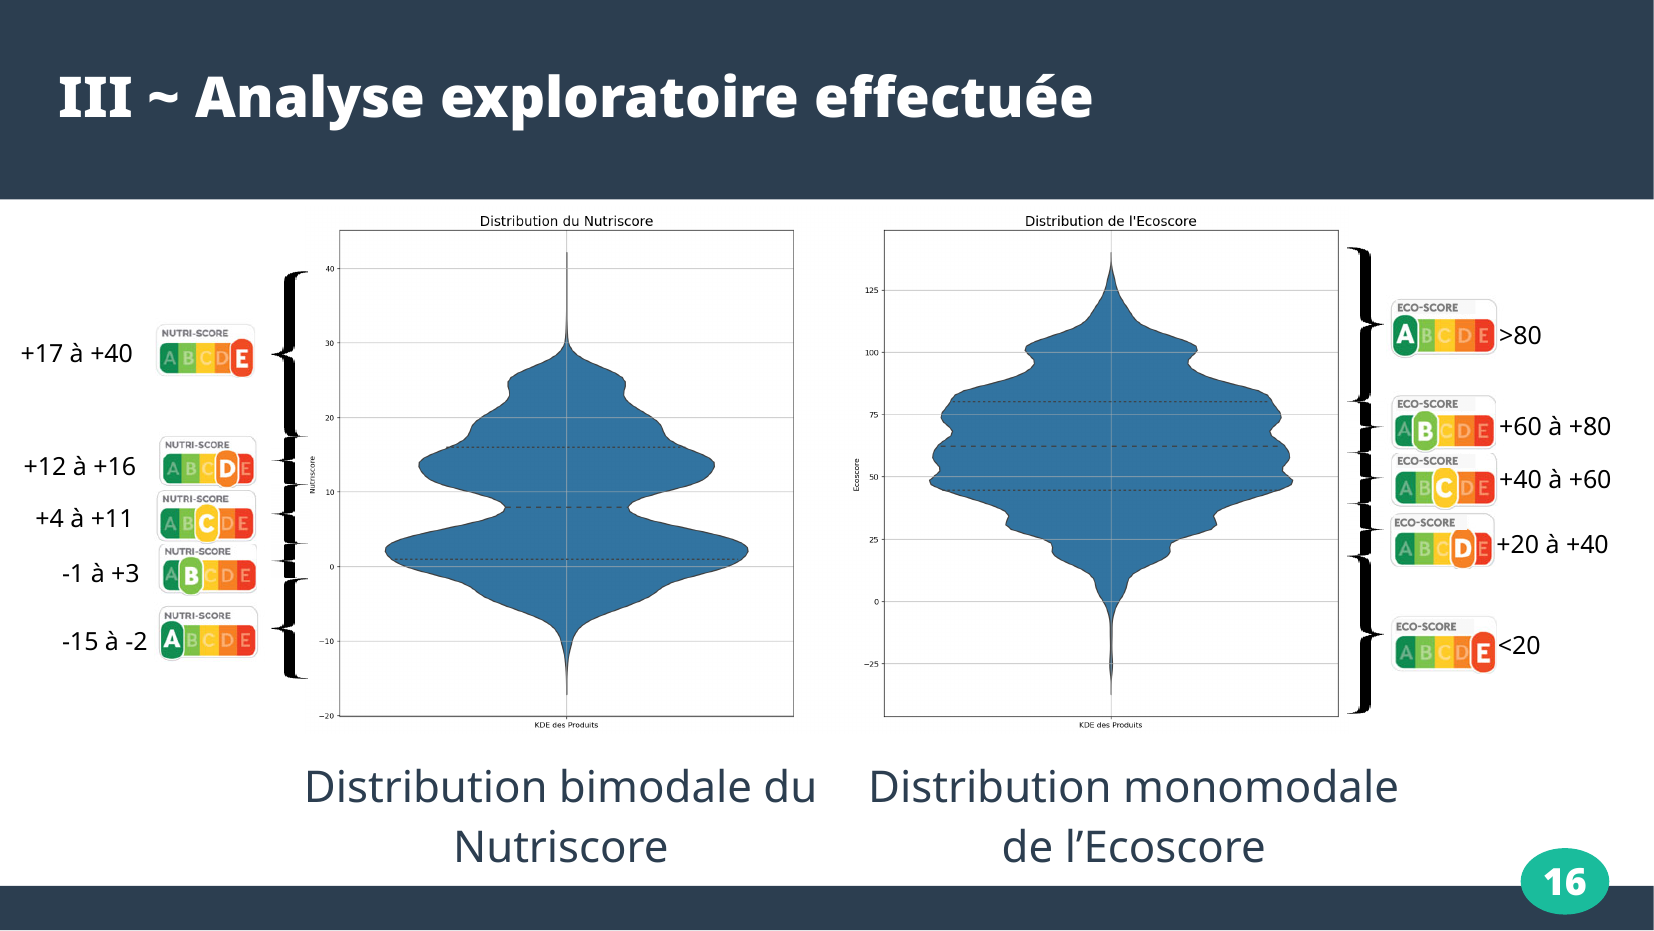

# III ~ Analyse exploratoire effectuée
>80
+17 à +40
+60 à +80
+12 à +16
+40 à +60
+4 à +11
+20 à +40
-1 à +3
-15 à -2
<20
Distribution bimodale du Nutriscore
Distribution monomodale de l’Ecoscore
16